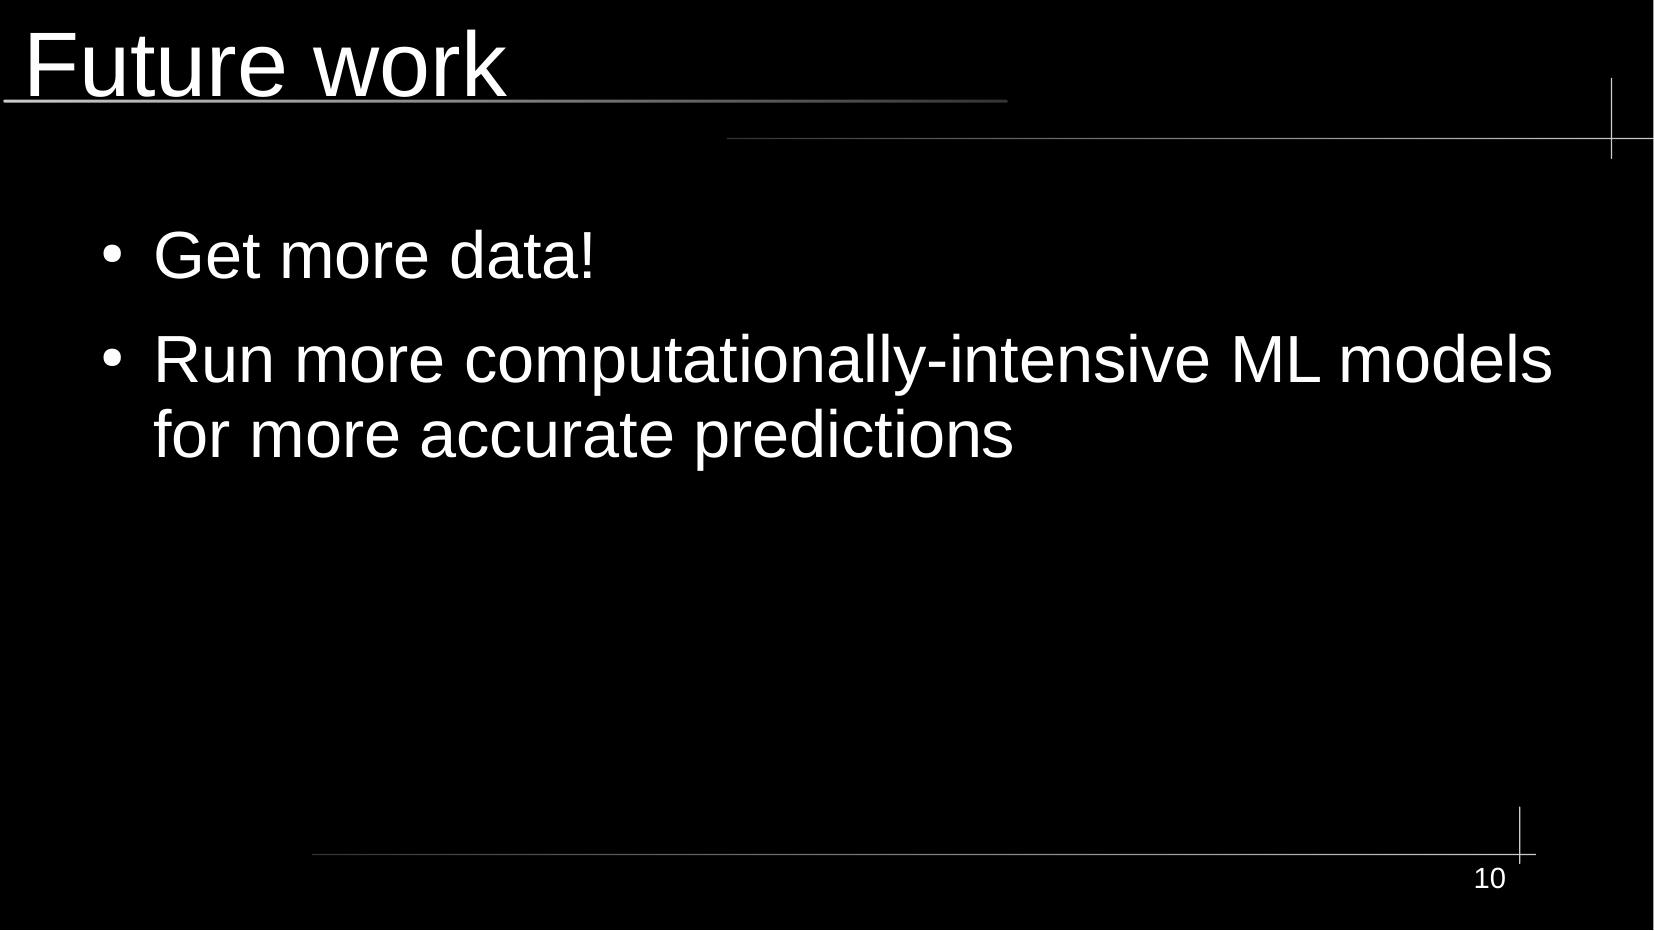

# Future work
Get more data!
Run more computationally-intensive ML models for more accurate predictions
10